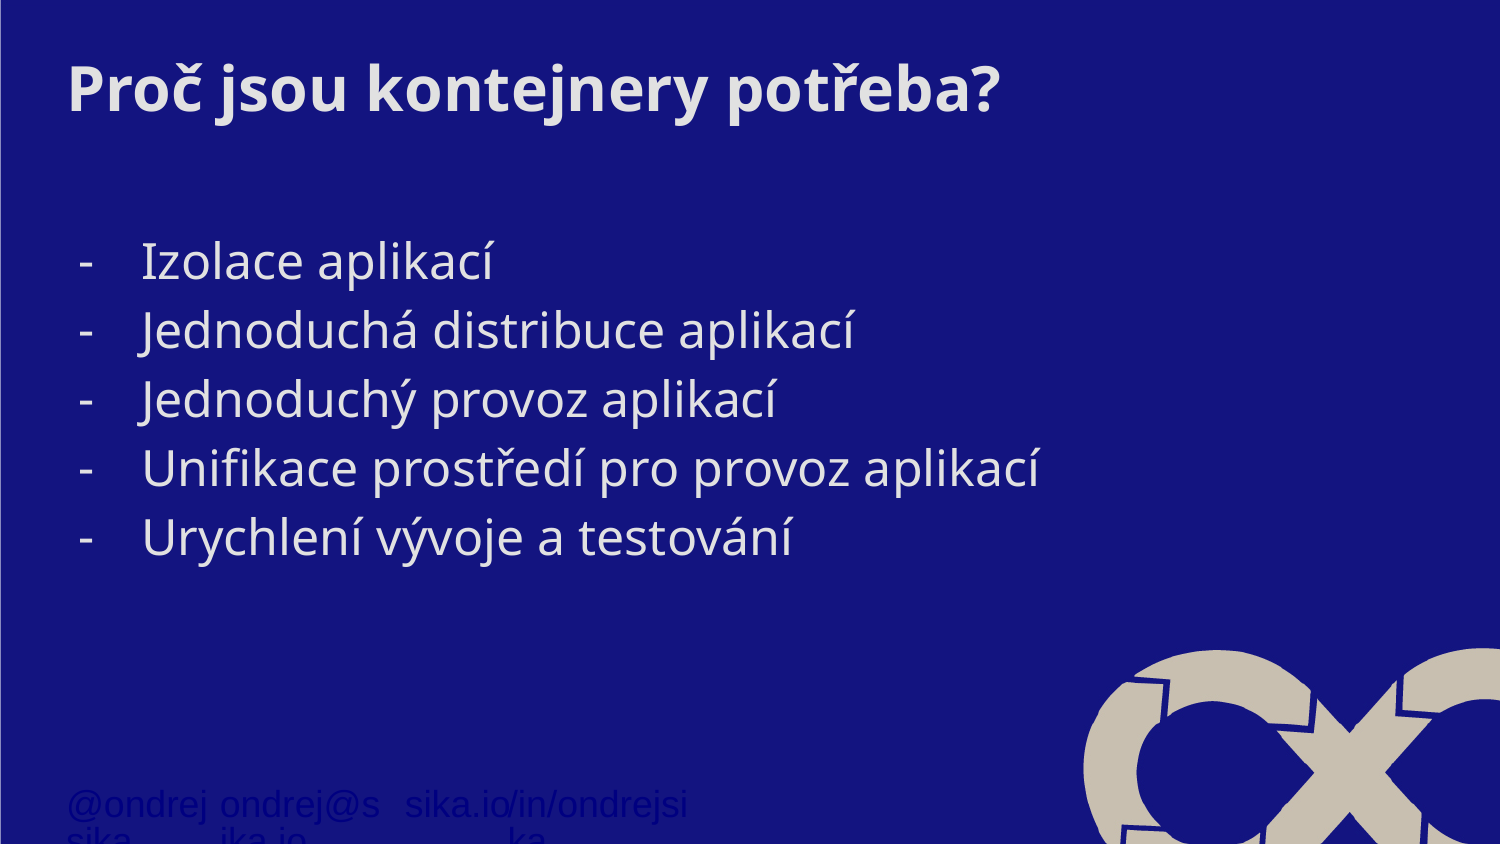

# Proč jsou kontejnery potřeba?
Izolace aplikací
Jednoduchá distribuce aplikací
Jednoduchý provoz aplikací
Unifikace prostředí pro provoz aplikací
Urychlení vývoje a testování